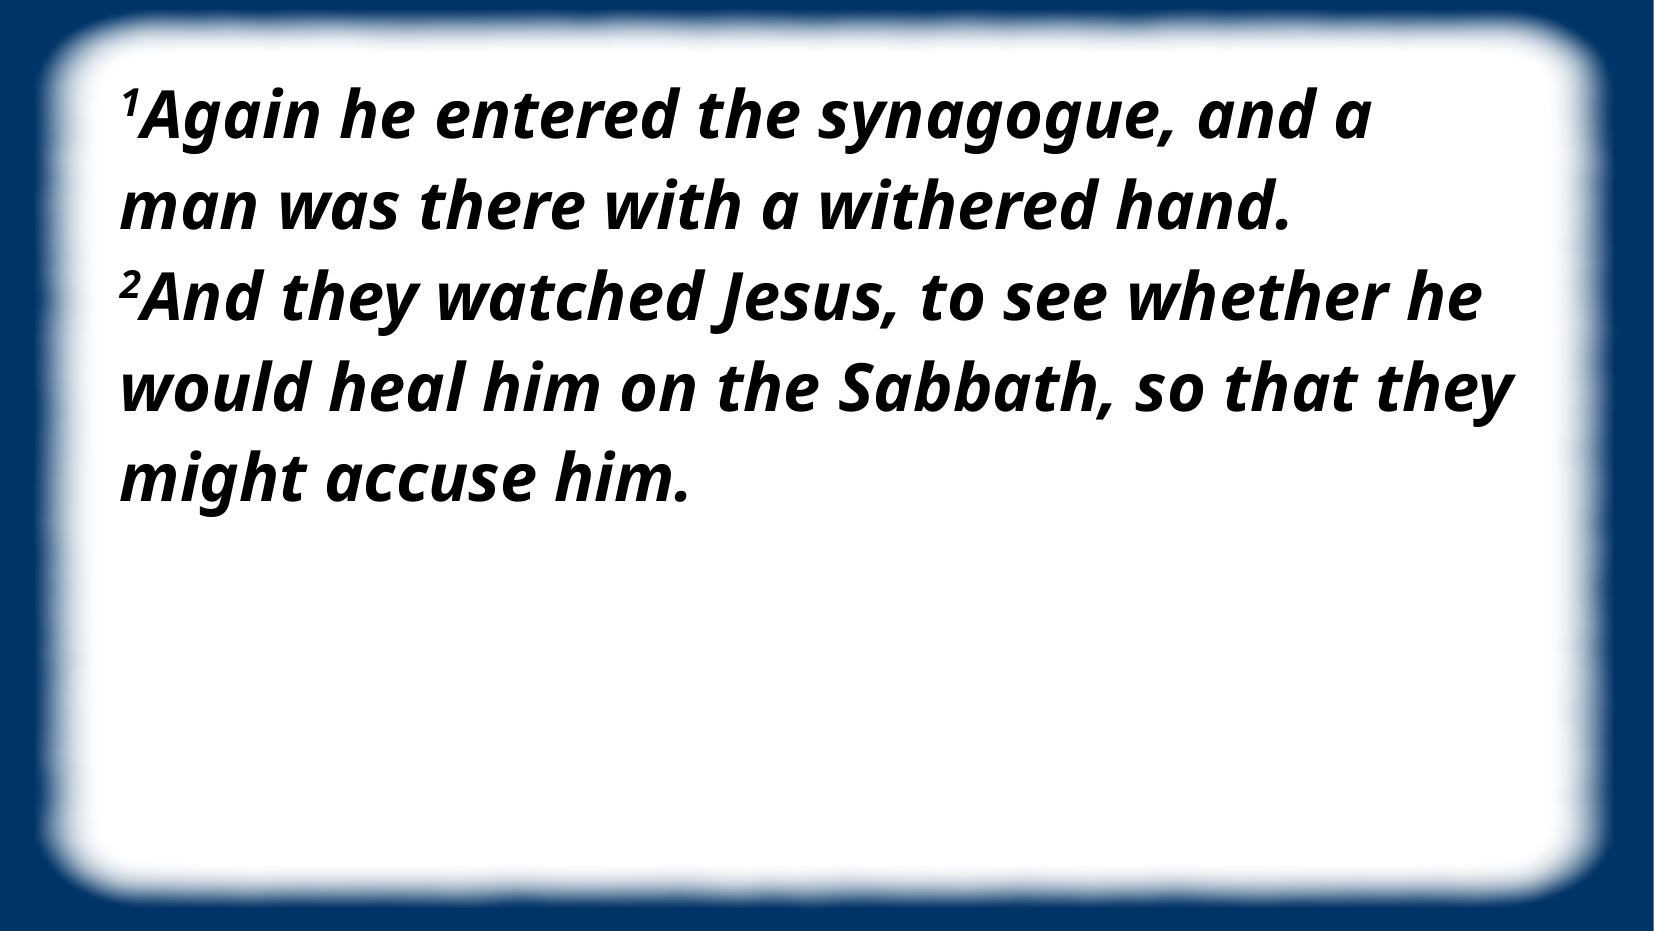

1Again he entered the synagogue, and a man was there with a withered hand.
2And they watched Jesus, to see whether he would heal him on the Sabbath, so that they might accuse him.